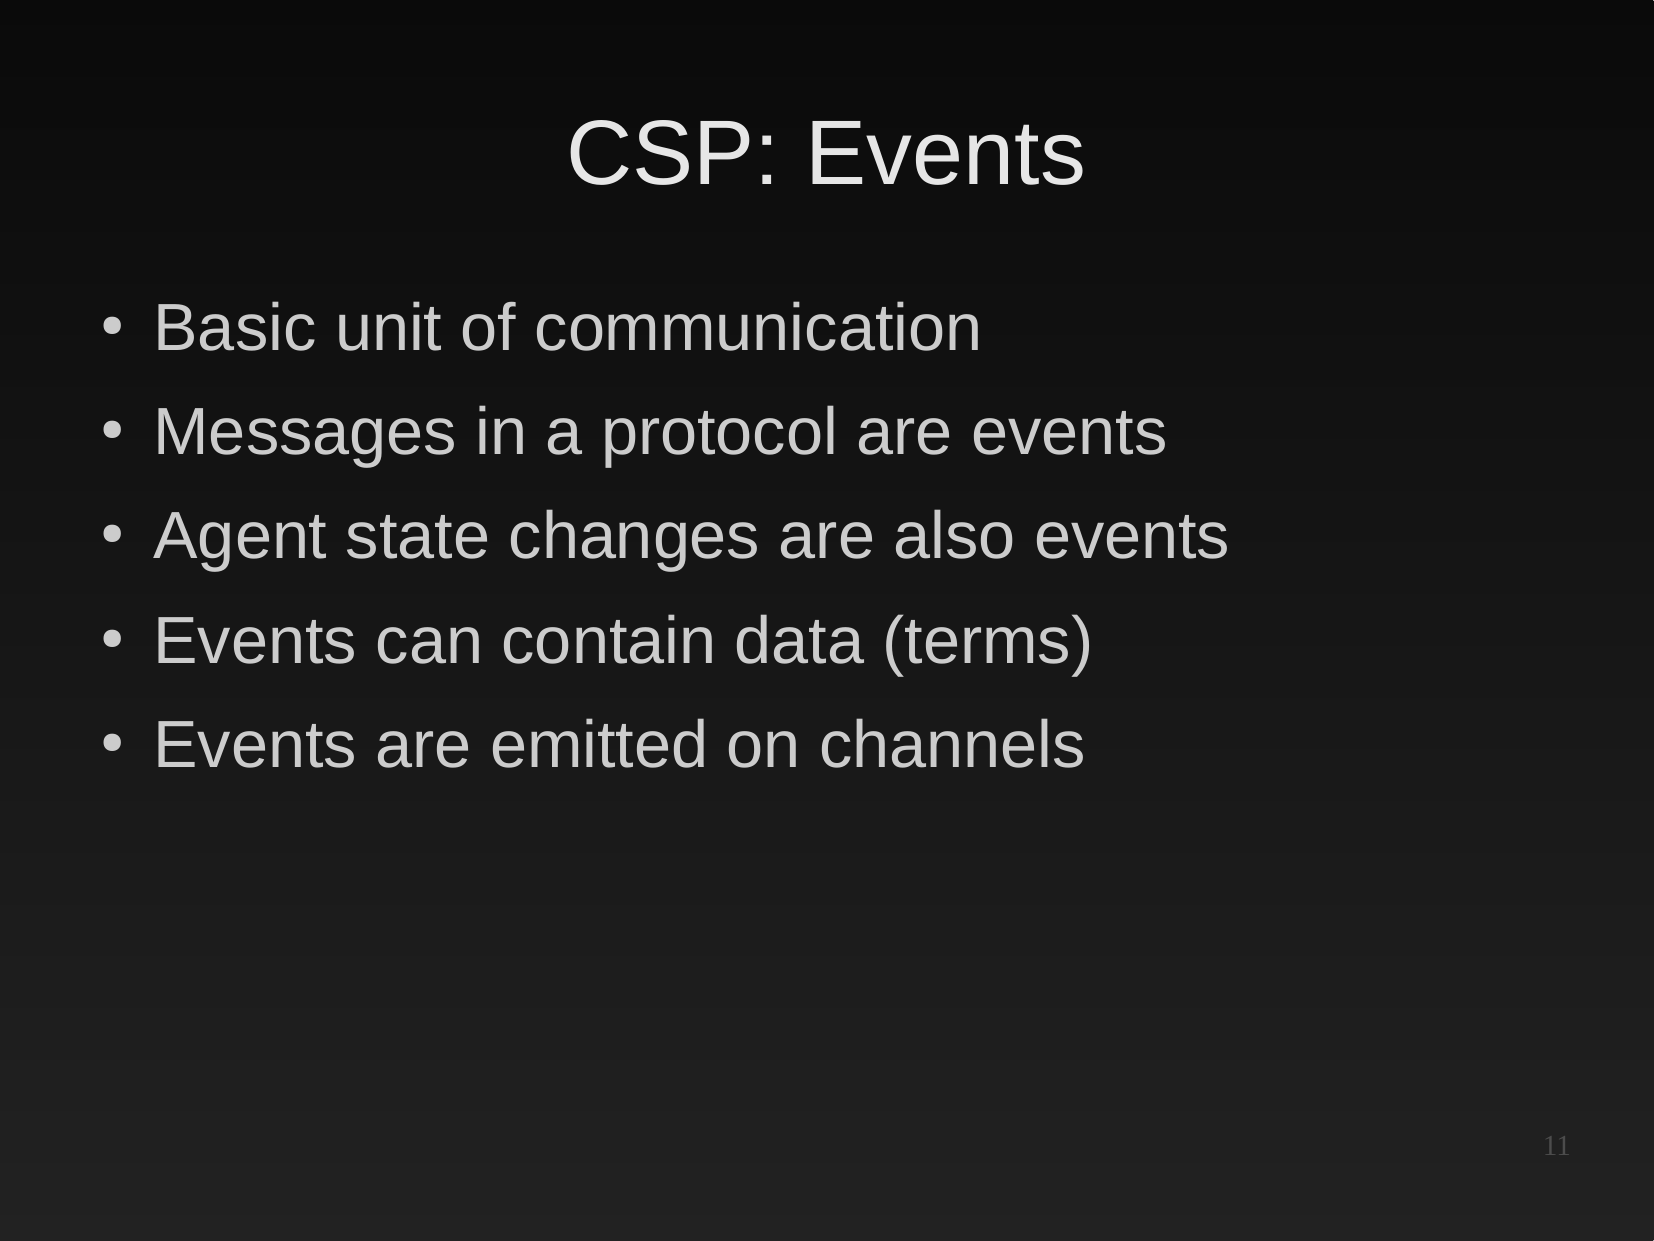

# CSP: Events
Basic unit of communication
Messages in a protocol are events
Agent state changes are also events
Events can contain data (terms)
Events are emitted on channels
11